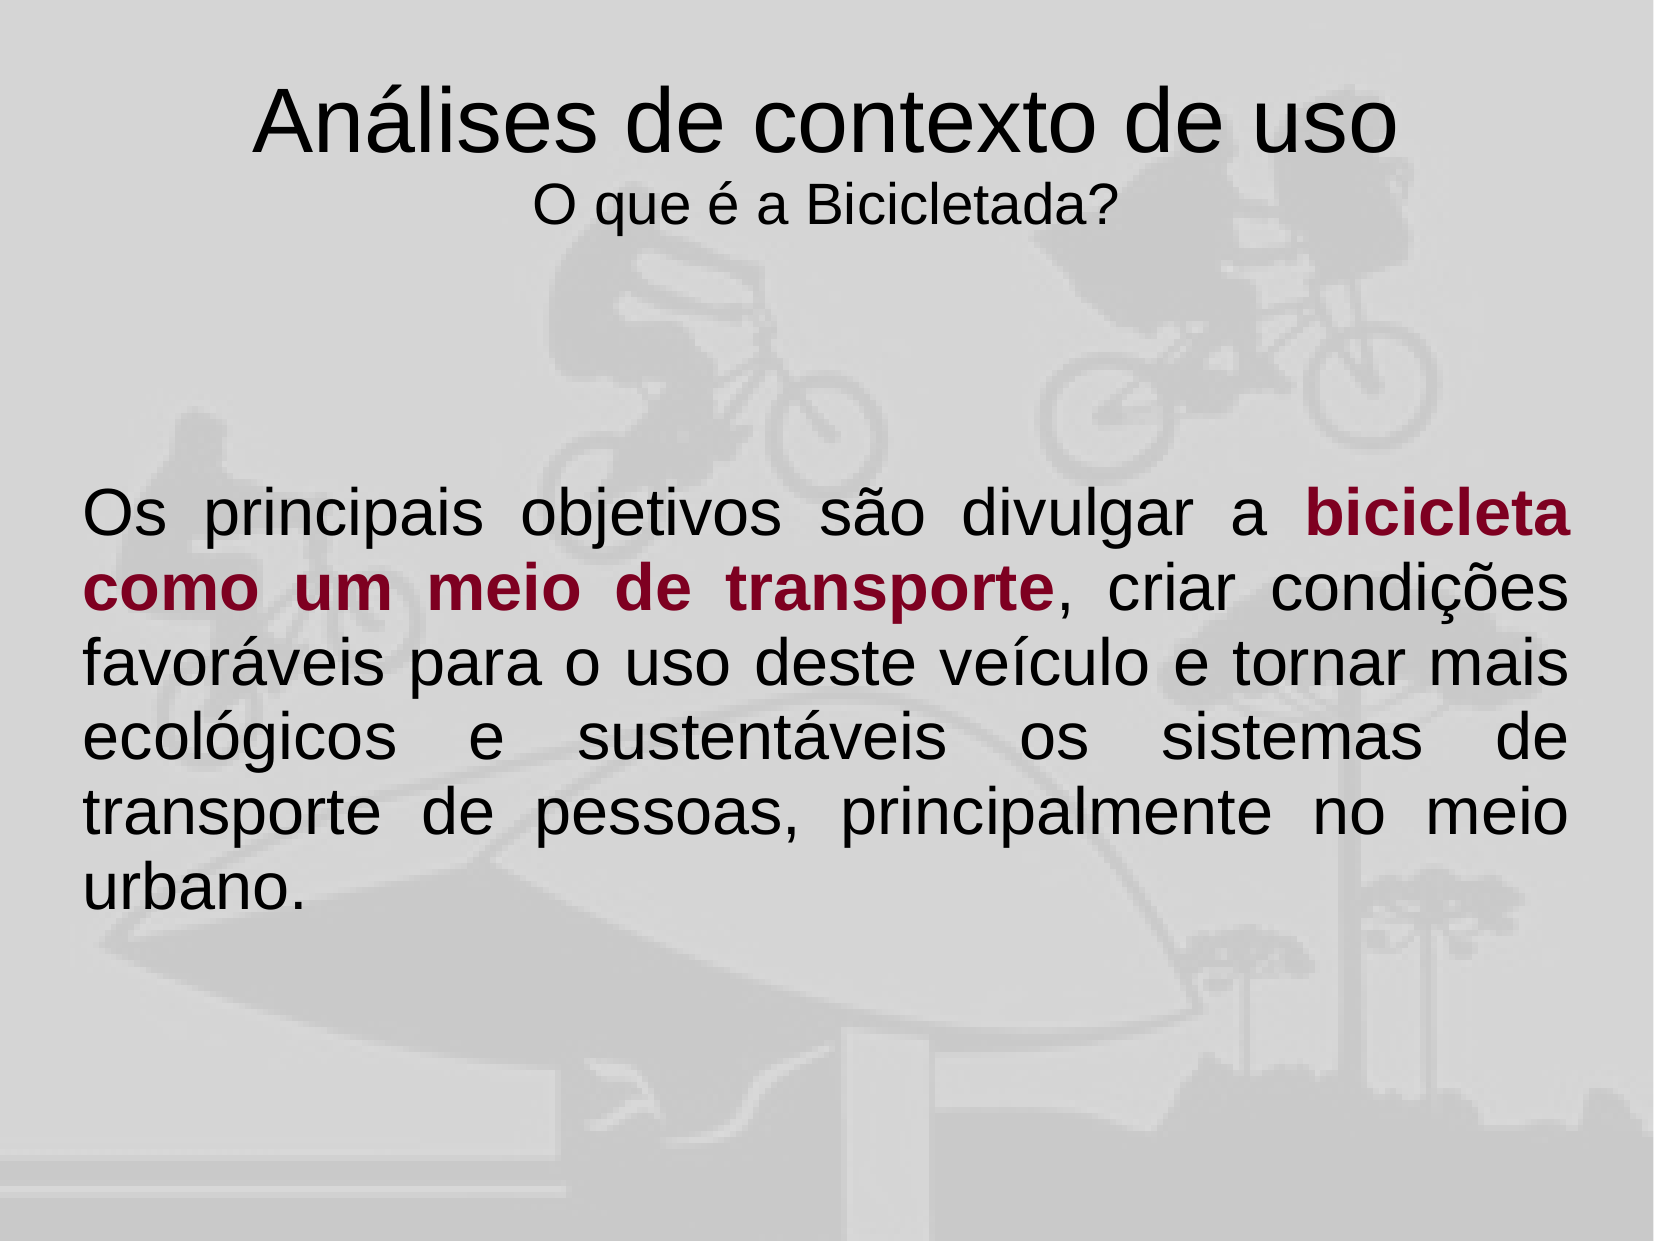

# Análises de contexto de uso O que é a Bicicletada?
Os principais objetivos são divulgar a bicicleta como um meio de transporte, criar condições favoráveis para o uso deste veículo e tornar mais ecológicos e sustentáveis os sistemas de transporte de pessoas, principalmente no meio urbano.